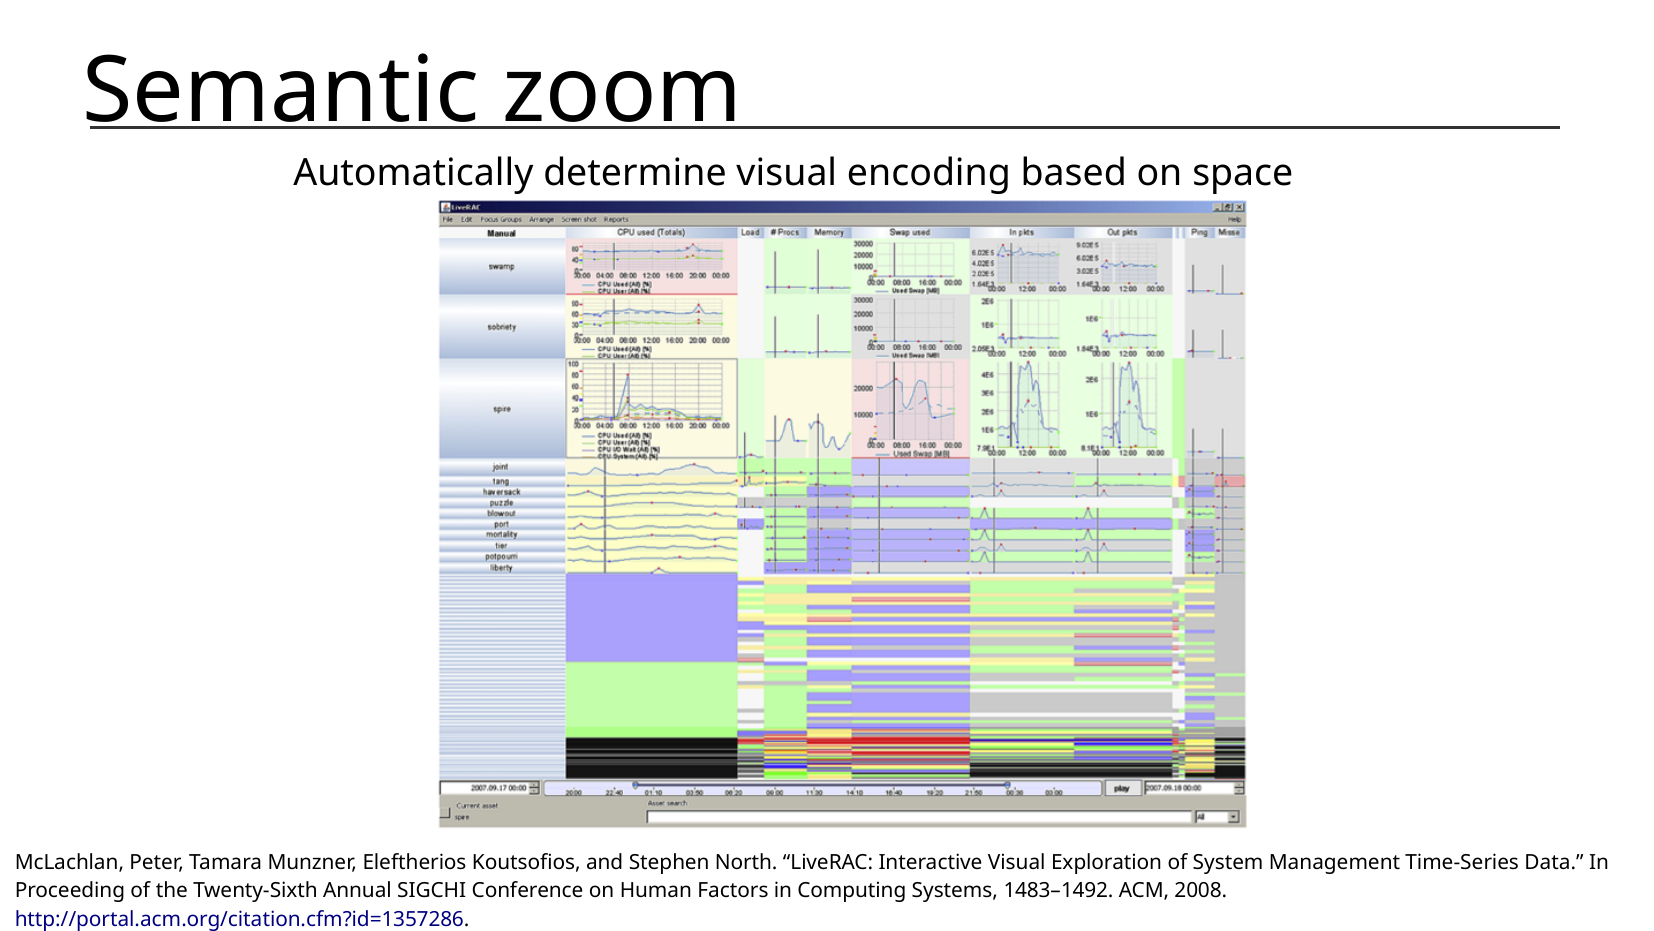

# Semantic zoom
Automatically determine visual encoding based on space
McLachlan, Peter, Tamara Munzner, Eleftherios Koutsofios, and Stephen North. “LiveRAC: Interactive Visual Exploration of System Management Time-Series Data.” In Proceeding of the Twenty-Sixth Annual SIGCHI Conference on Human Factors in Computing Systems, 1483–1492. ACM, 2008. http://portal.acm.org/citation.cfm?id=1357286.